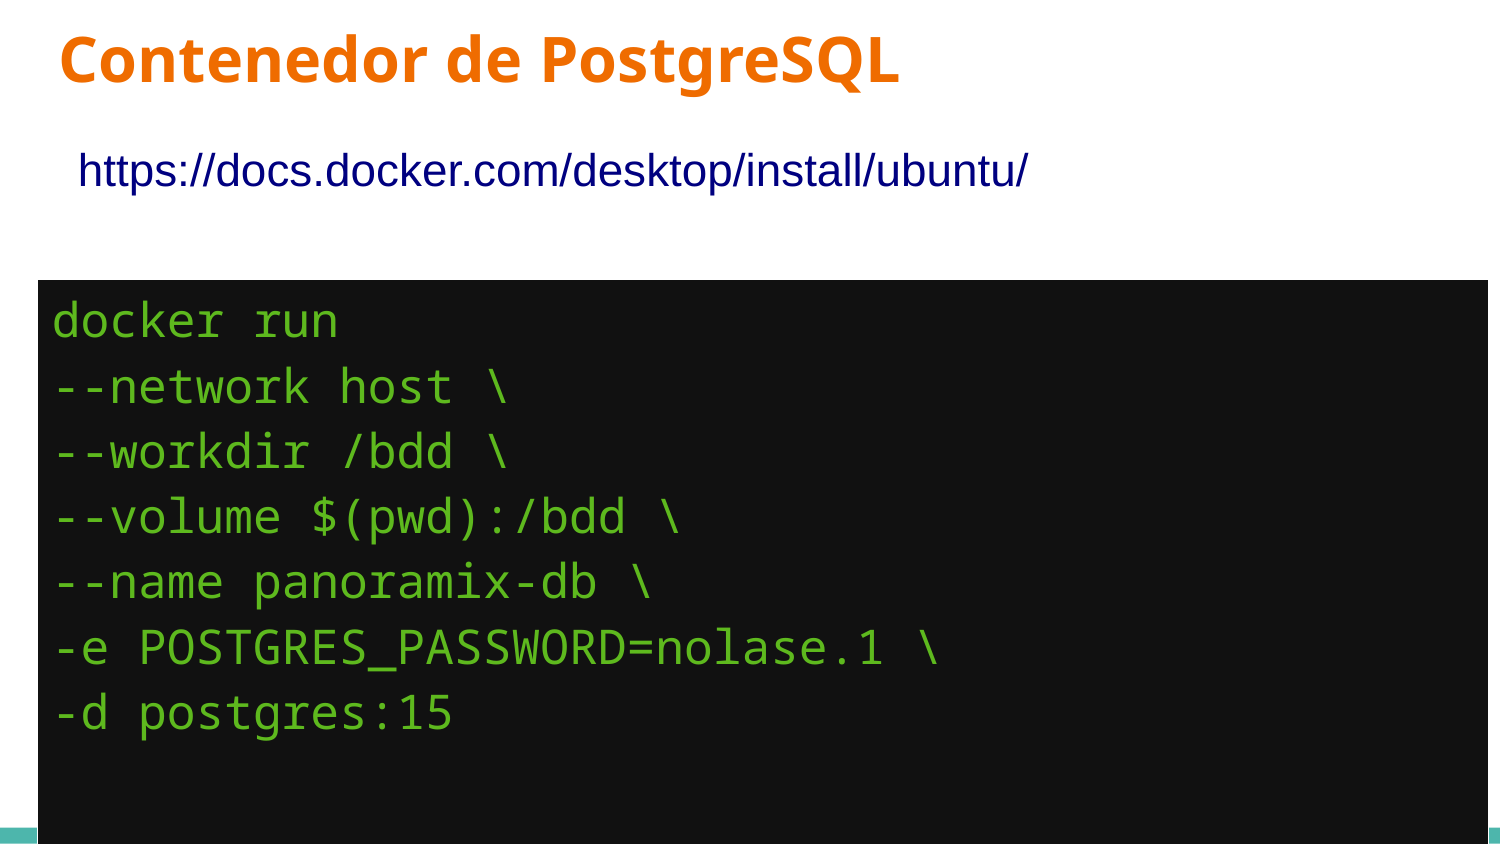

# Contenedor de PostgreSQL
https://docs.docker.com/desktop/install/ubuntu/
| docker run --network host \ --workdir /bdd \ --volume $(pwd):/bdd \ --name panoramix-db \ -e POSTGRES\_PASSWORD=nolase.1 \ -d postgres:15 |
| --- |